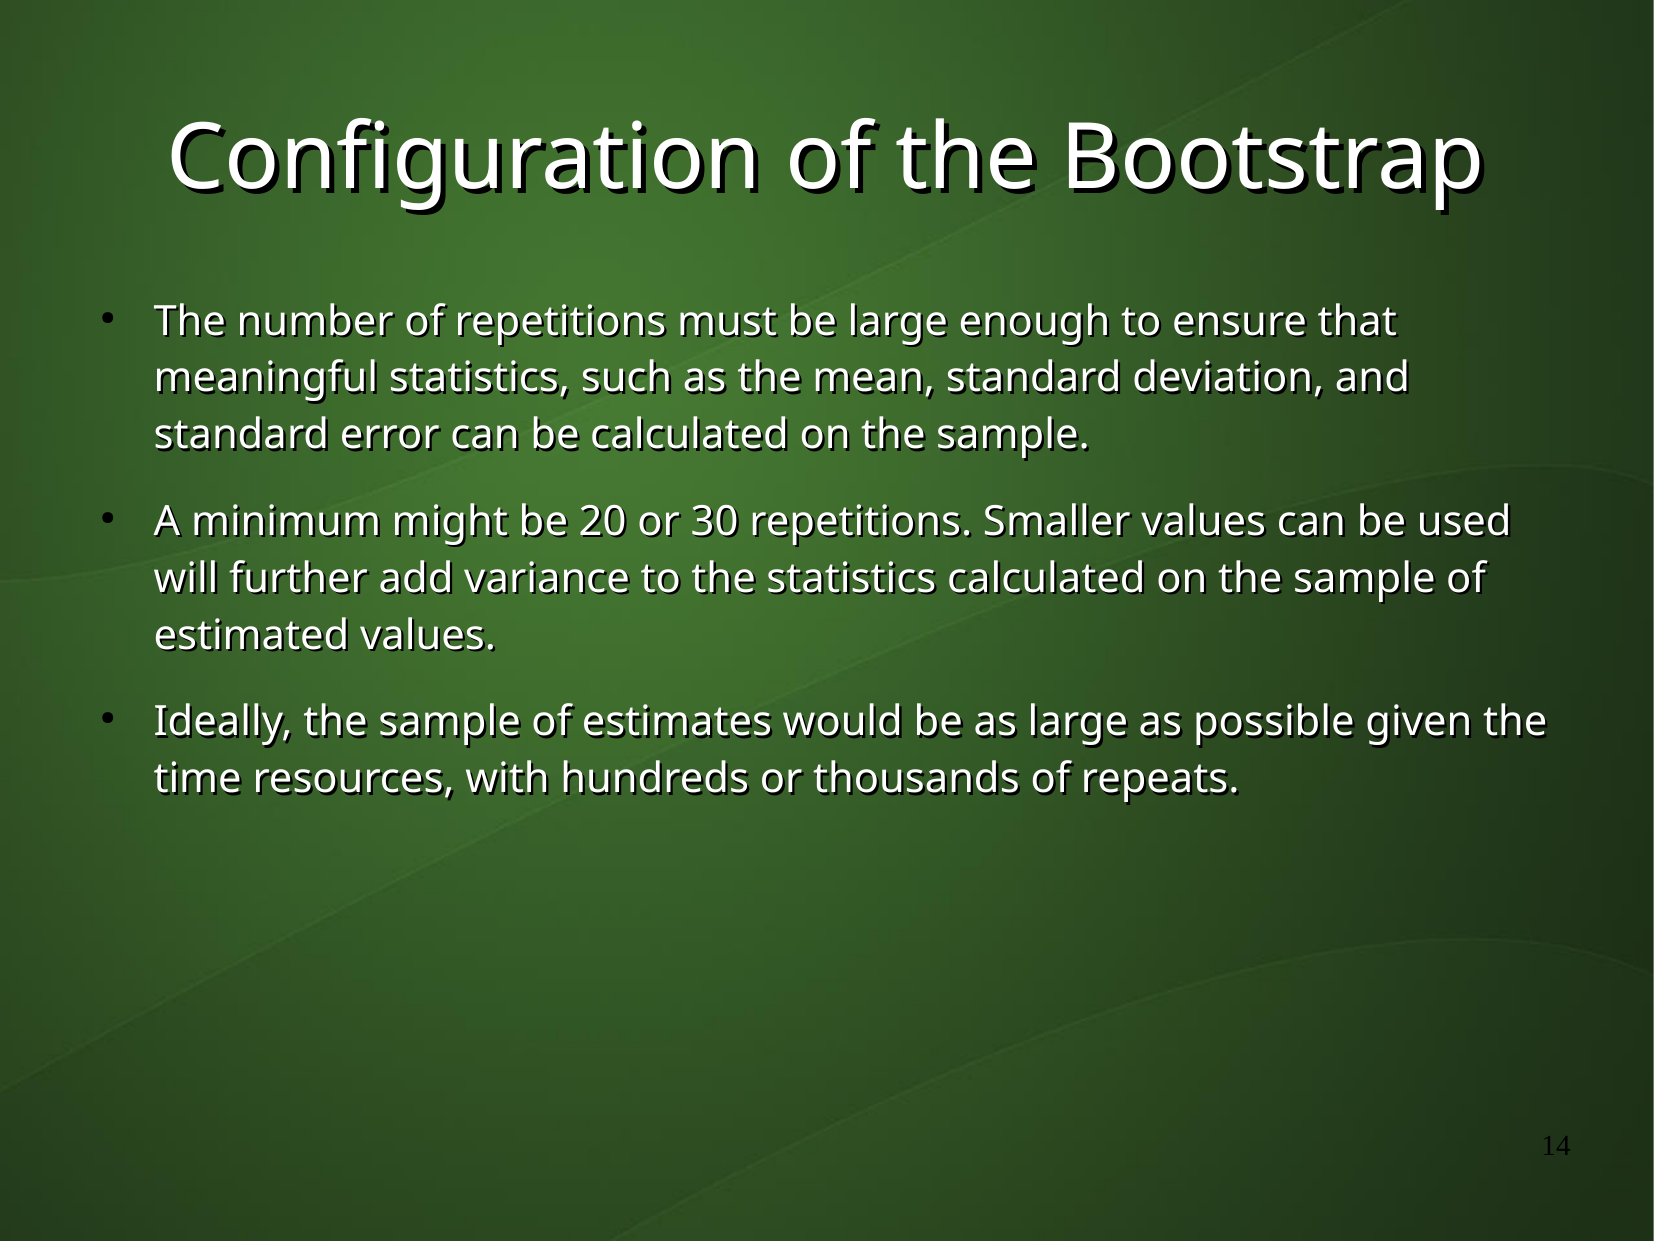

# Configuration of the Bootstrap
The number of repetitions must be large enough to ensure that meaningful statistics, such as the mean, standard deviation, and standard error can be calculated on the sample.
A minimum might be 20 or 30 repetitions. Smaller values can be used will further add variance to the statistics calculated on the sample of estimated values.
Ideally, the sample of estimates would be as large as possible given the time resources, with hundreds or thousands of repeats.
14